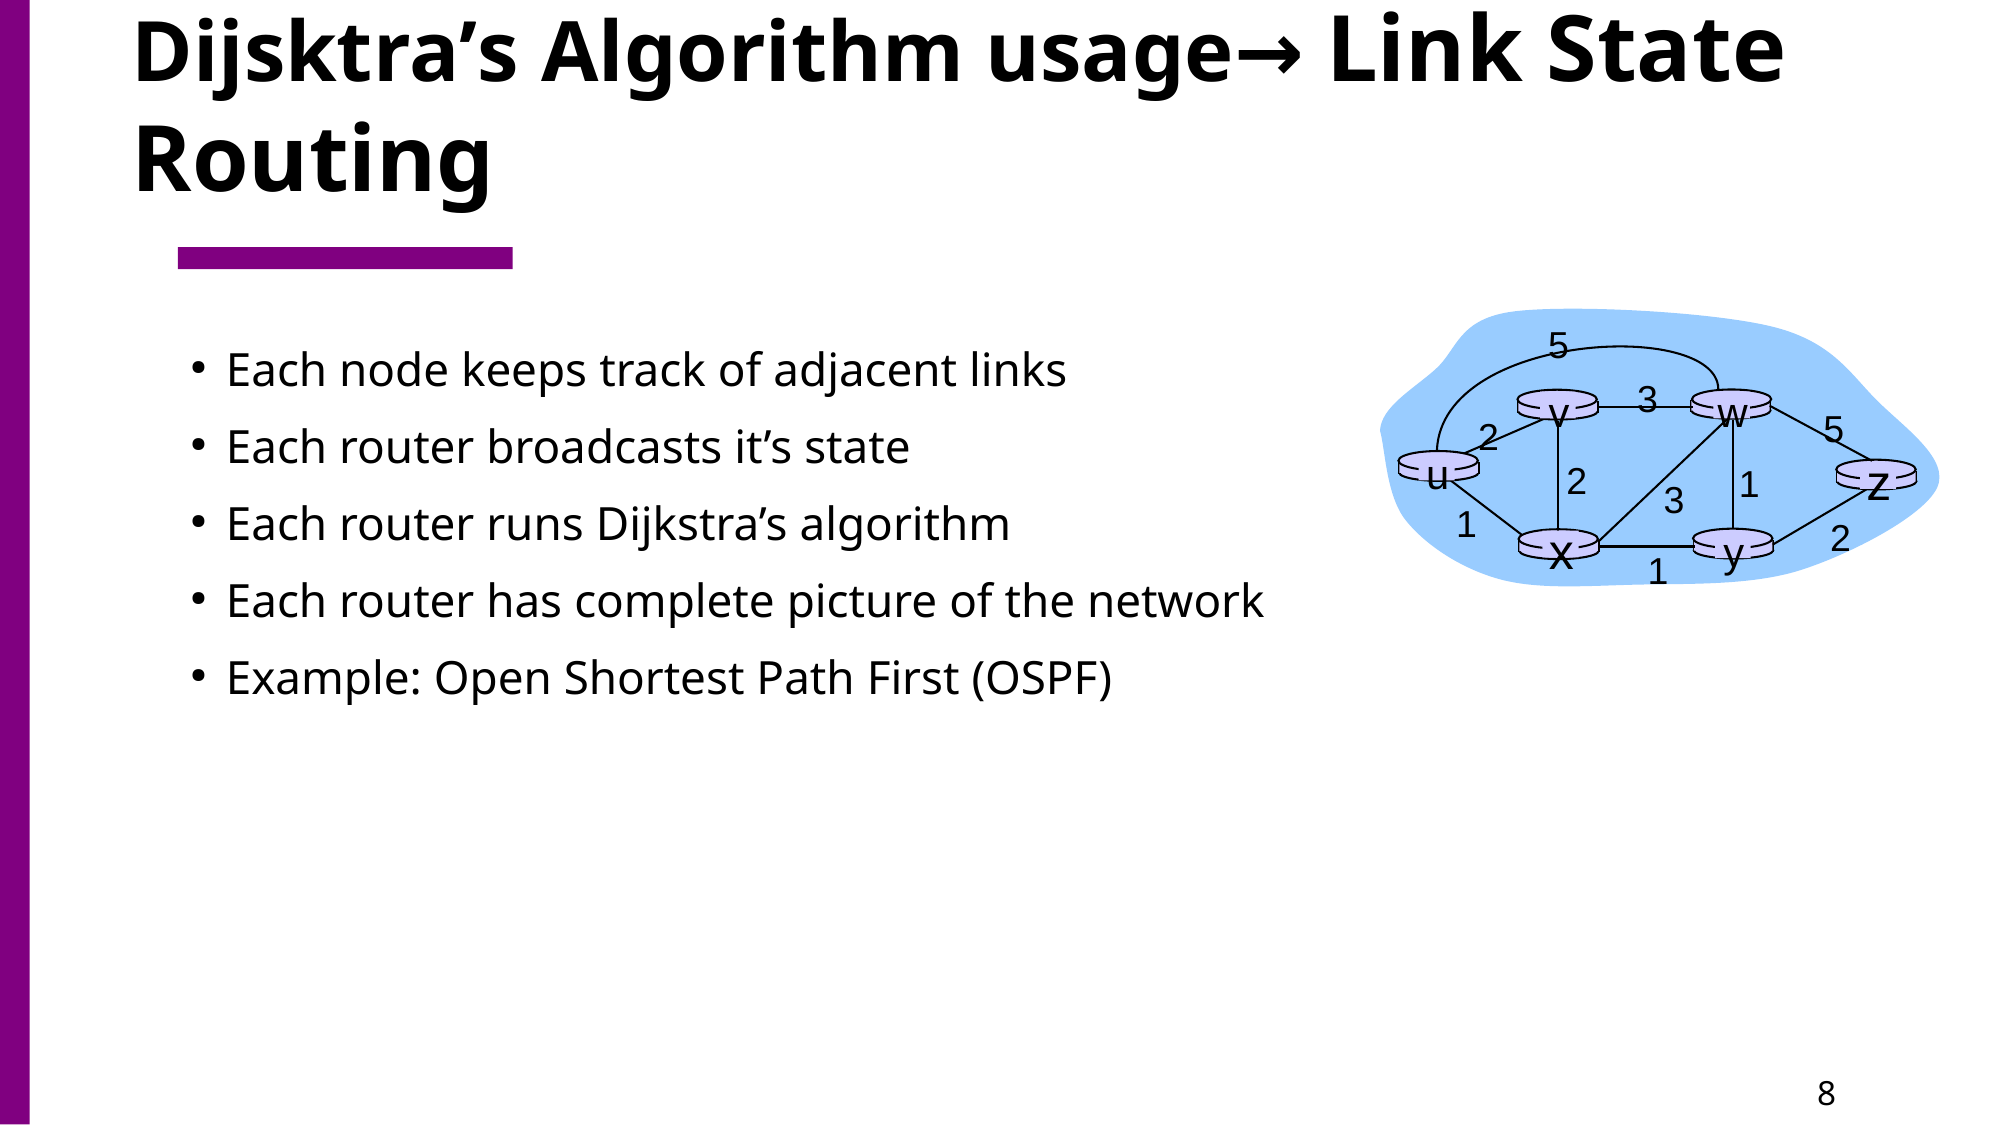

# Dijsktra’s Algorithm usage→ Link State Routing
5
3
v
w
5
2
u
z
2
1
3
1
2
x
y
1
Each node keeps track of adjacent links
Each router broadcasts it’s state
Each router runs Dijkstra’s algorithm
Each router has complete picture of the network
Example: Open Shortest Path First (OSPF)